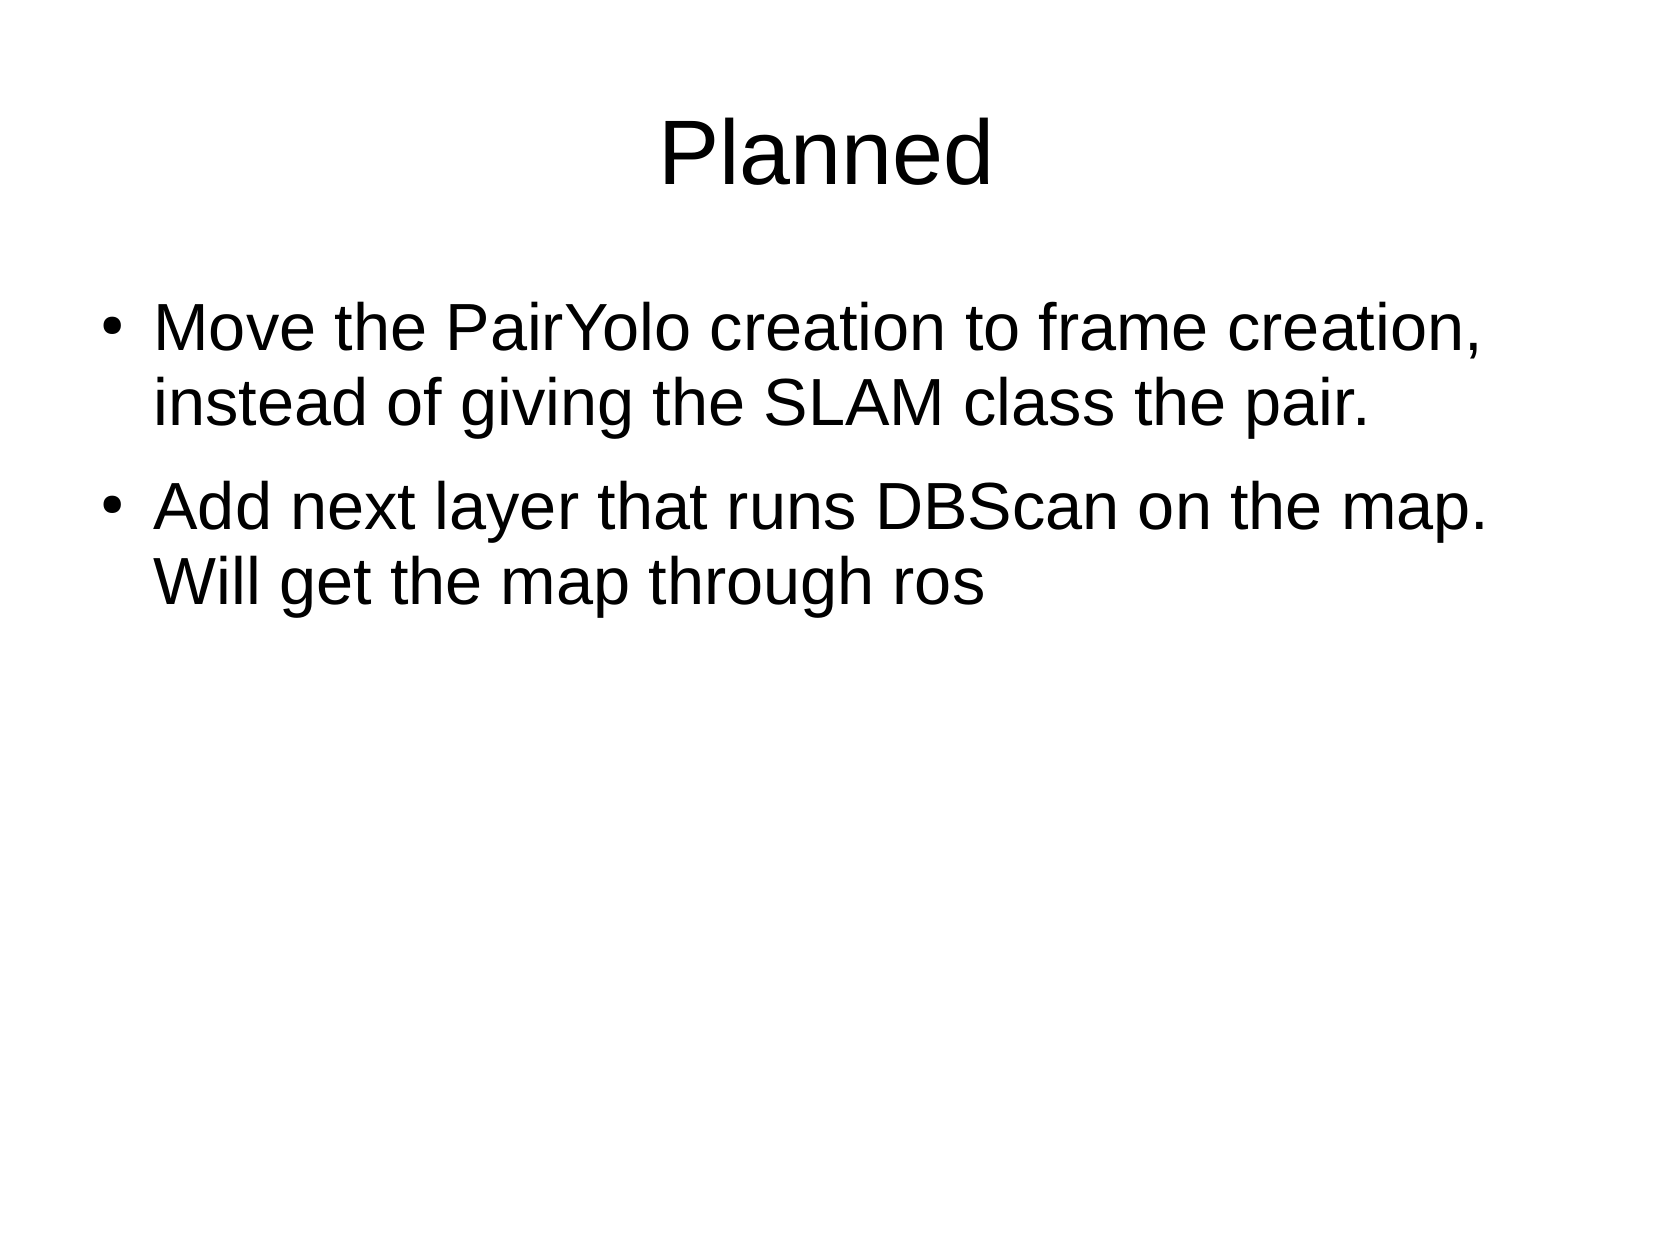

# Planned
Move the PairYolo creation to frame creation, instead of giving the SLAM class the pair.
Add next layer that runs DBScan on the map. Will get the map through ros